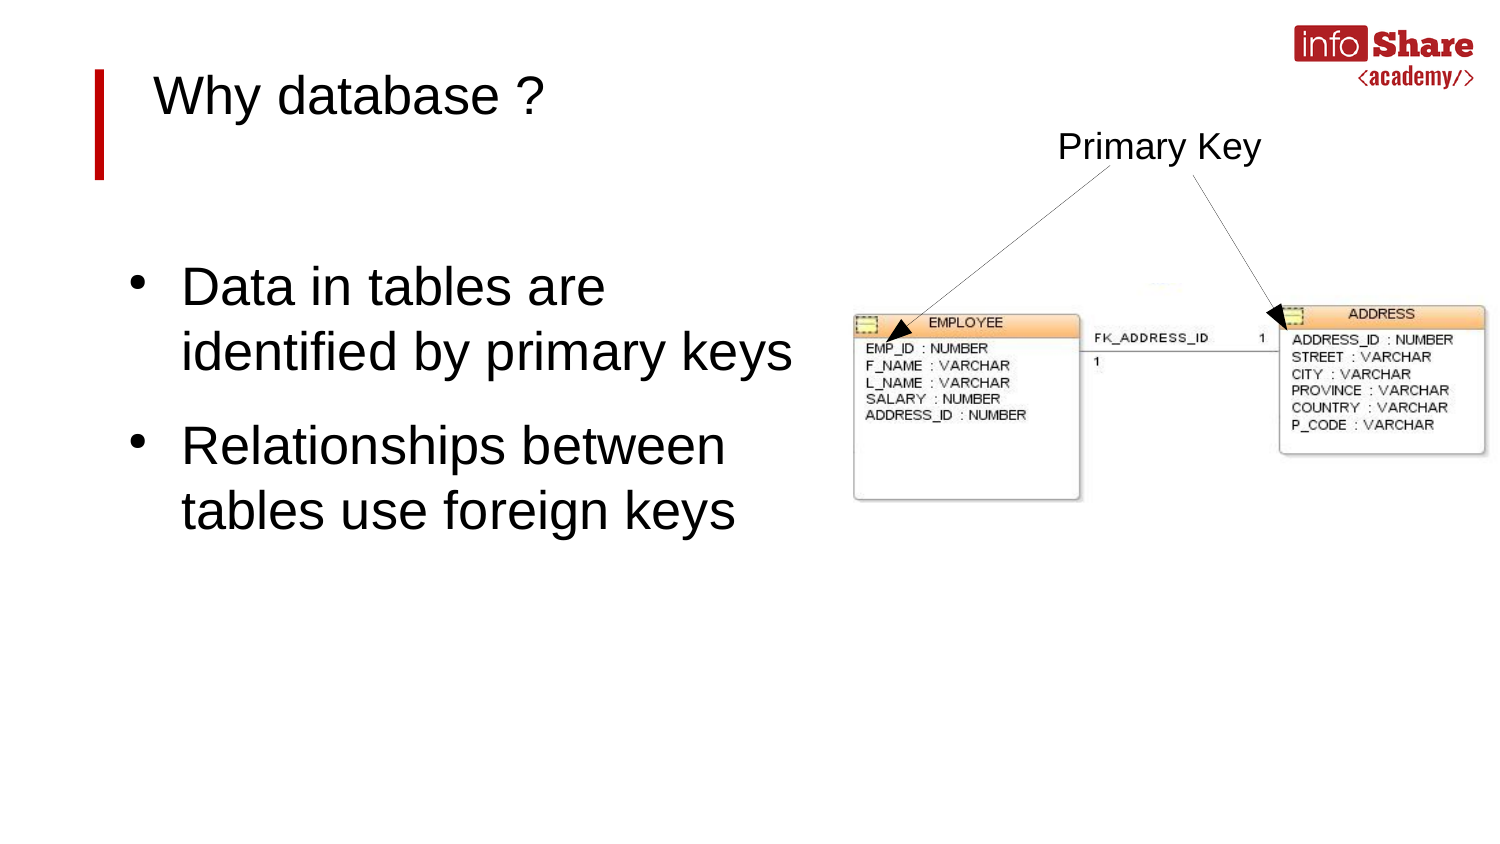

# Why database ?
Primary Key
Data in tables are identified by primary keys
Relationships between tables use foreign keys